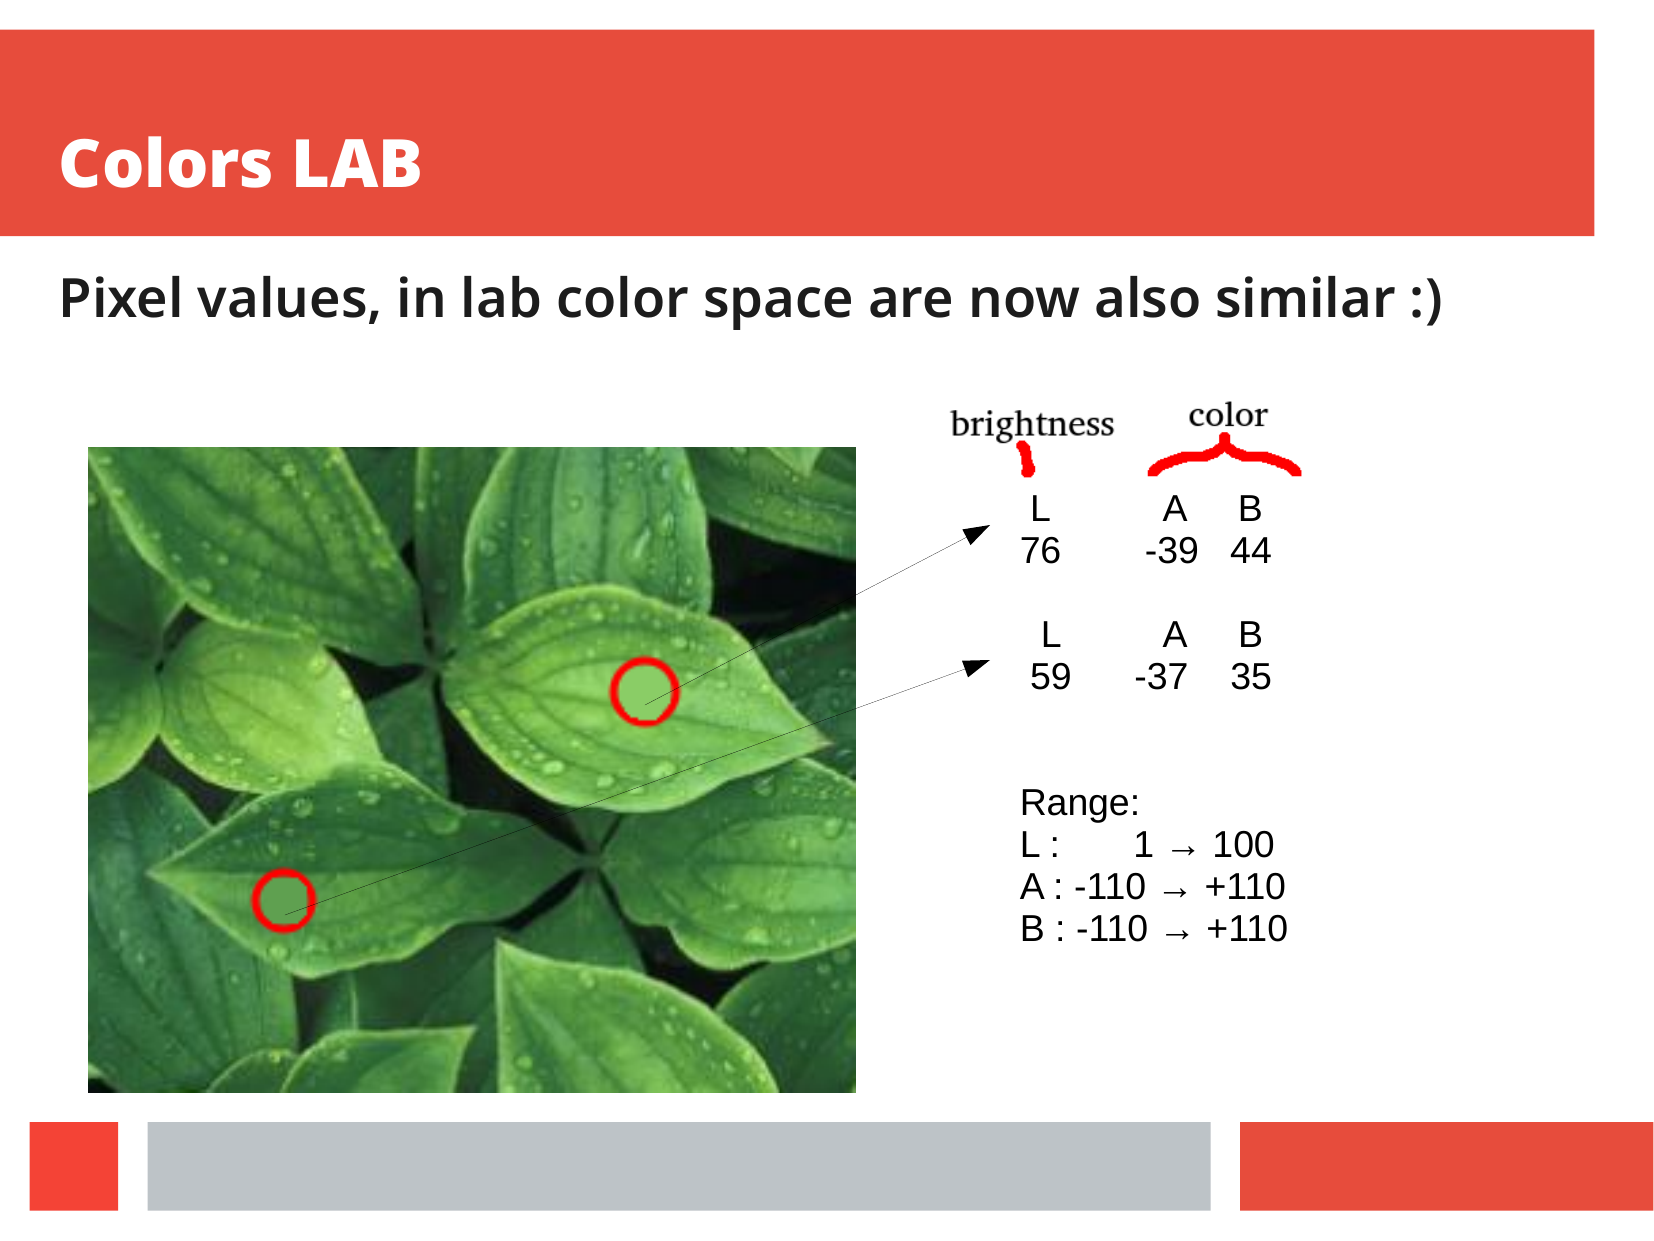

# Colors LAB
Pixel values, in lab color space are now also similar :)
 L A B
76 -39 44
 L A B
 59 -37 35
Range:
L : 1 → 100
A : -110 → +110
B : -110 → +110